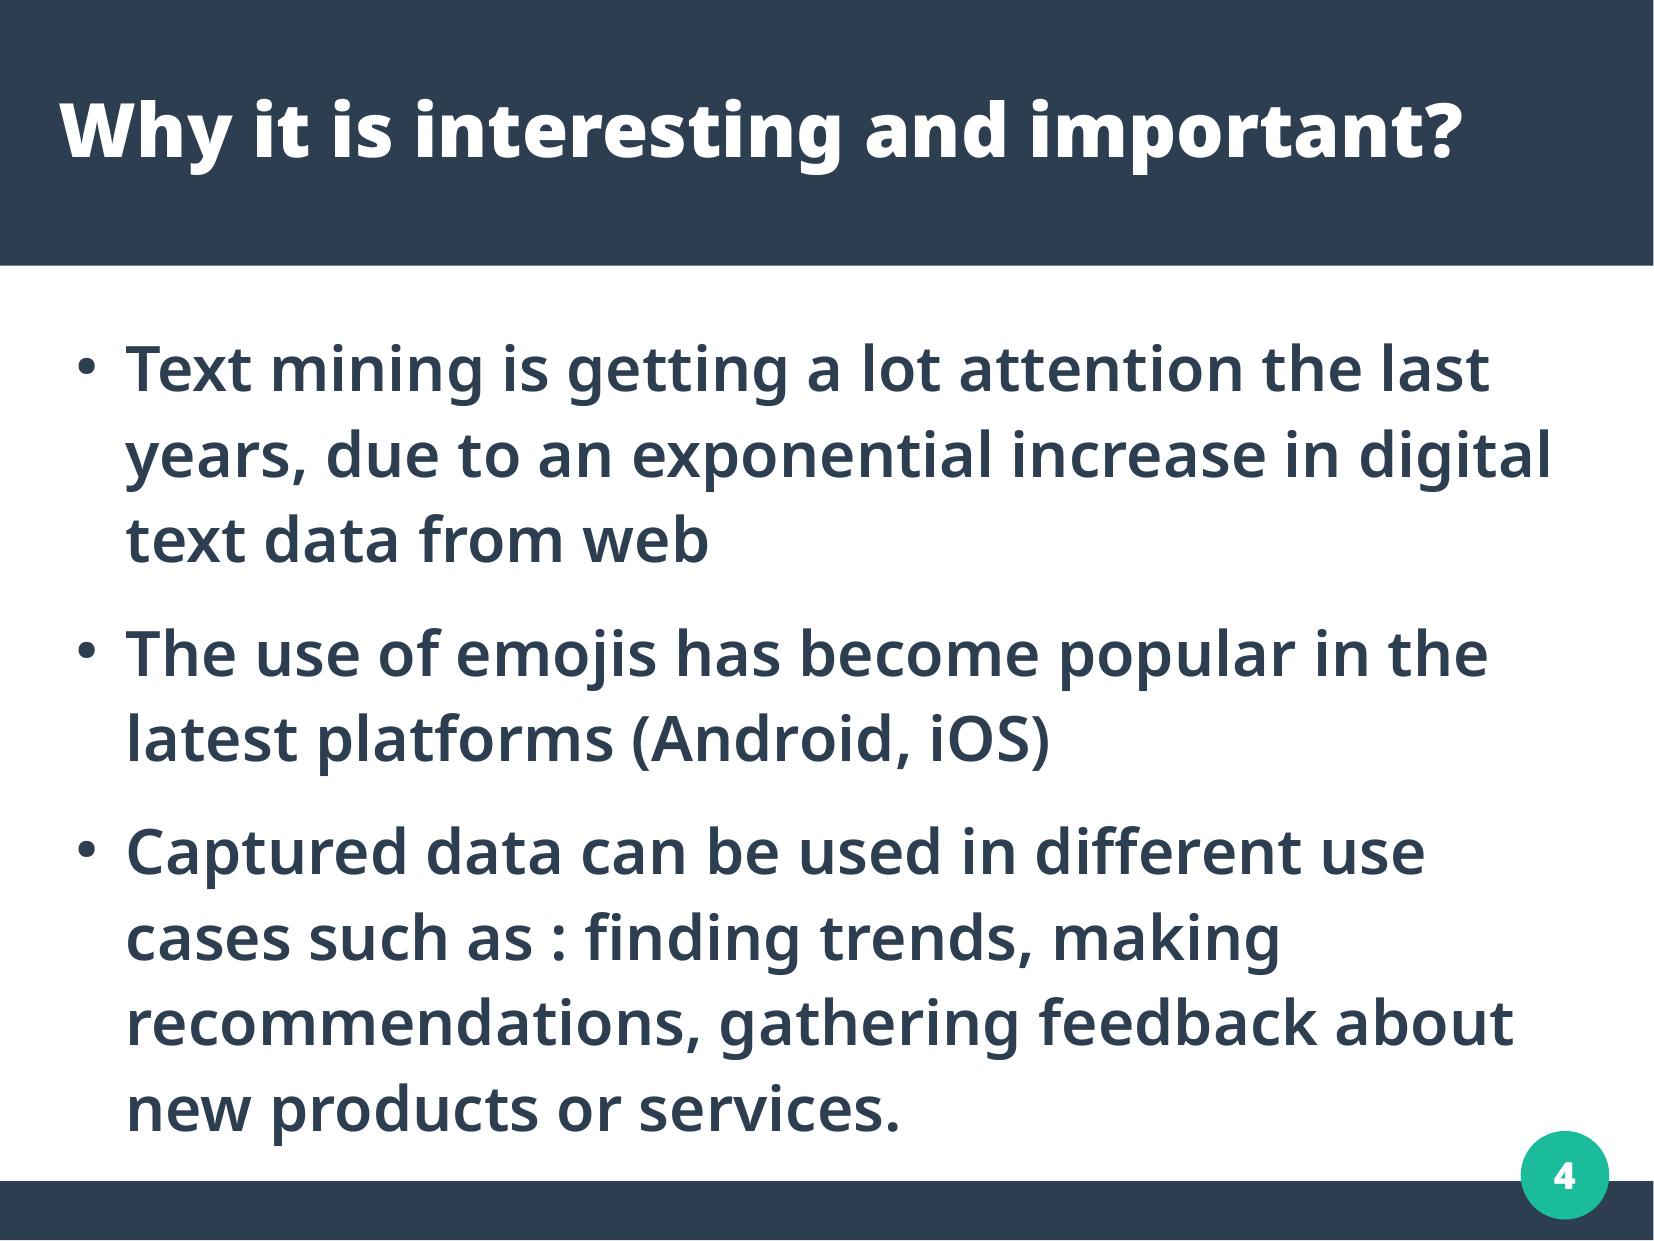

# Why it is interesting and important?
Text mining is getting a lot attention the last years, due to an exponential increase in digital text data from web
The use of emojis has become popular in the latest platforms (Android, iOS)
Captured data can be used in different use cases such as : finding trends, making recommendations, gathering feedback about new products or services.
4